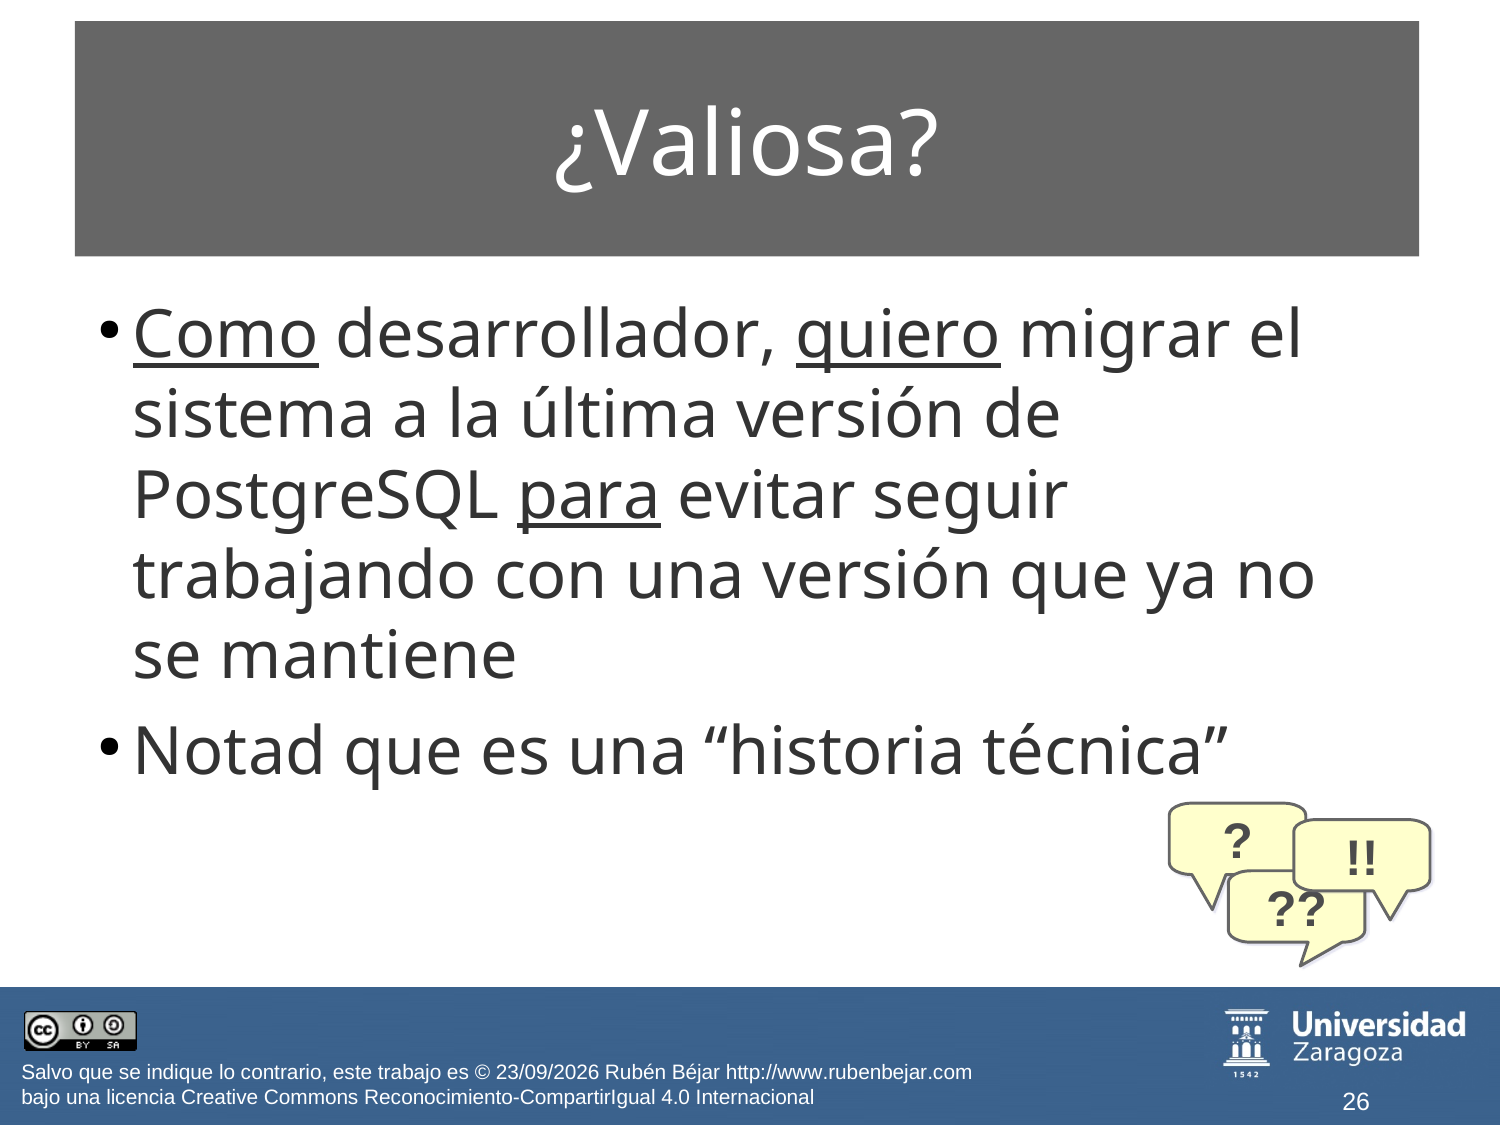

# ¿Valiosa?
Como desarrollador, quiero migrar el sistema a la última versión de PostgreSQL para evitar seguir trabajando con una versión que ya no se mantiene
Notad que es una “historia técnica”
?
!!
??